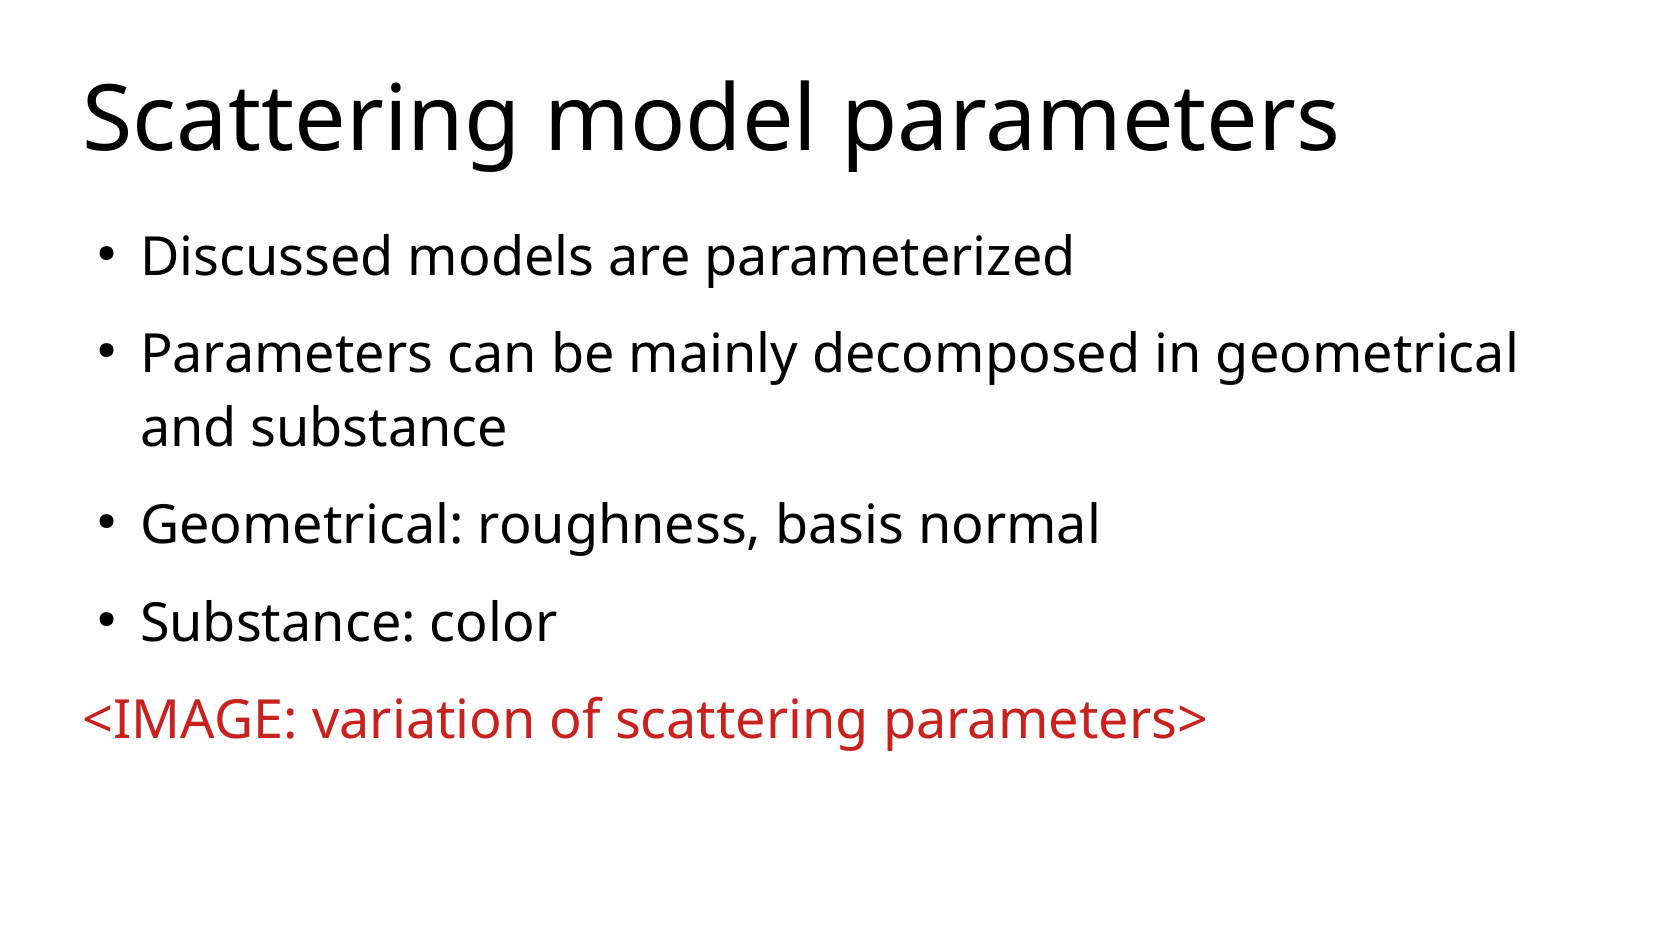

# Scattering model parameters
Discussed models are parameterized
Parameters can be mainly decomposed in geometrical and substance
Geometrical: roughness, basis normal
Substance: color
<IMAGE: variation of scattering parameters>